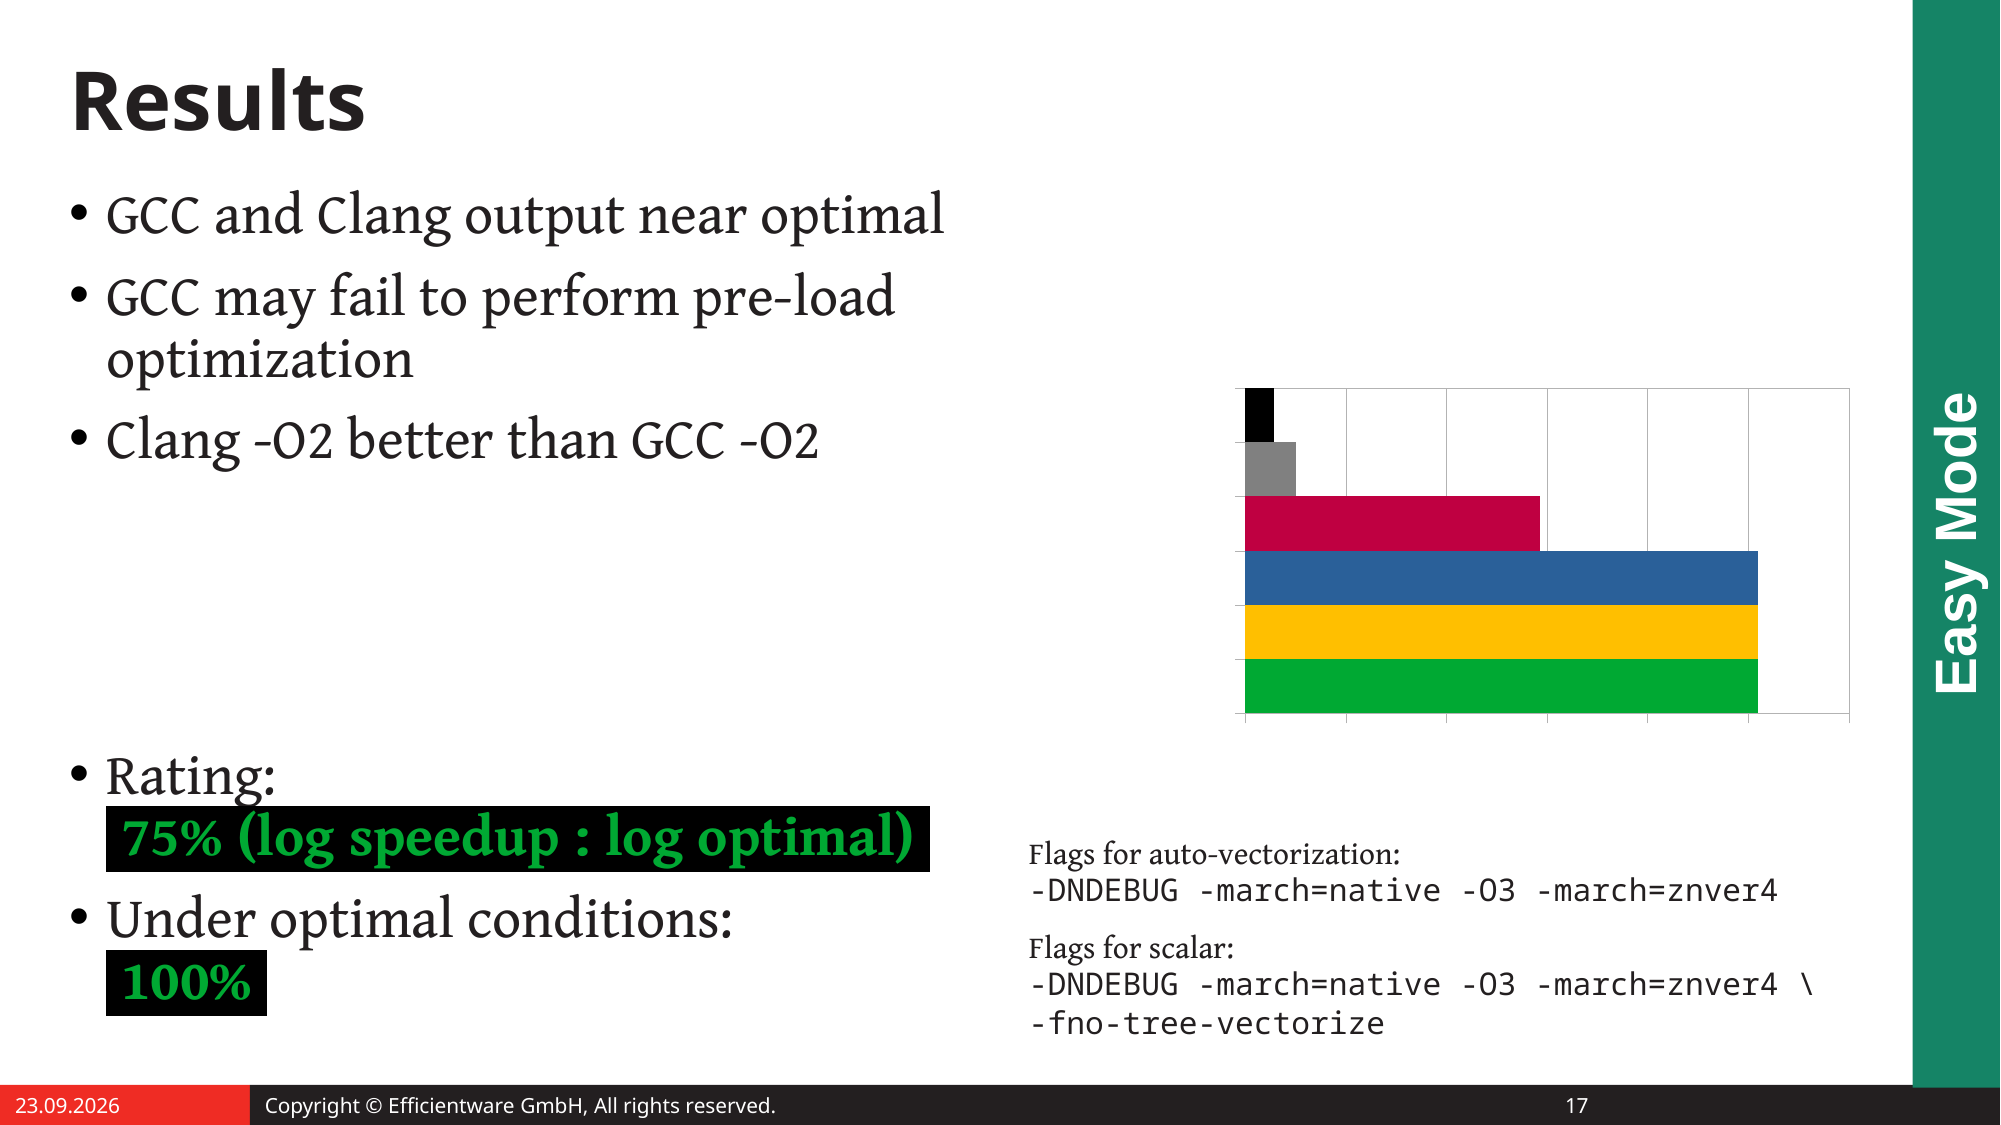

# Results
GCC and Clang output near optimal
GCC may fail to perform pre-load optimization
Clang -O2 better than GCC -O2
Rating:
 75% (log speedup : log optimal)
Under optimal conditions:
 100%
Easy Mode
Flags for auto-vectorization:
-DNDEBUG -march=native -O3 -march=znver4
Flags for scalar:
-DNDEBUG -march=native -O3 -march=znver4 \
-fno-tree-vectorize
Copyright © Efficientware GmbH, All rights reserved.